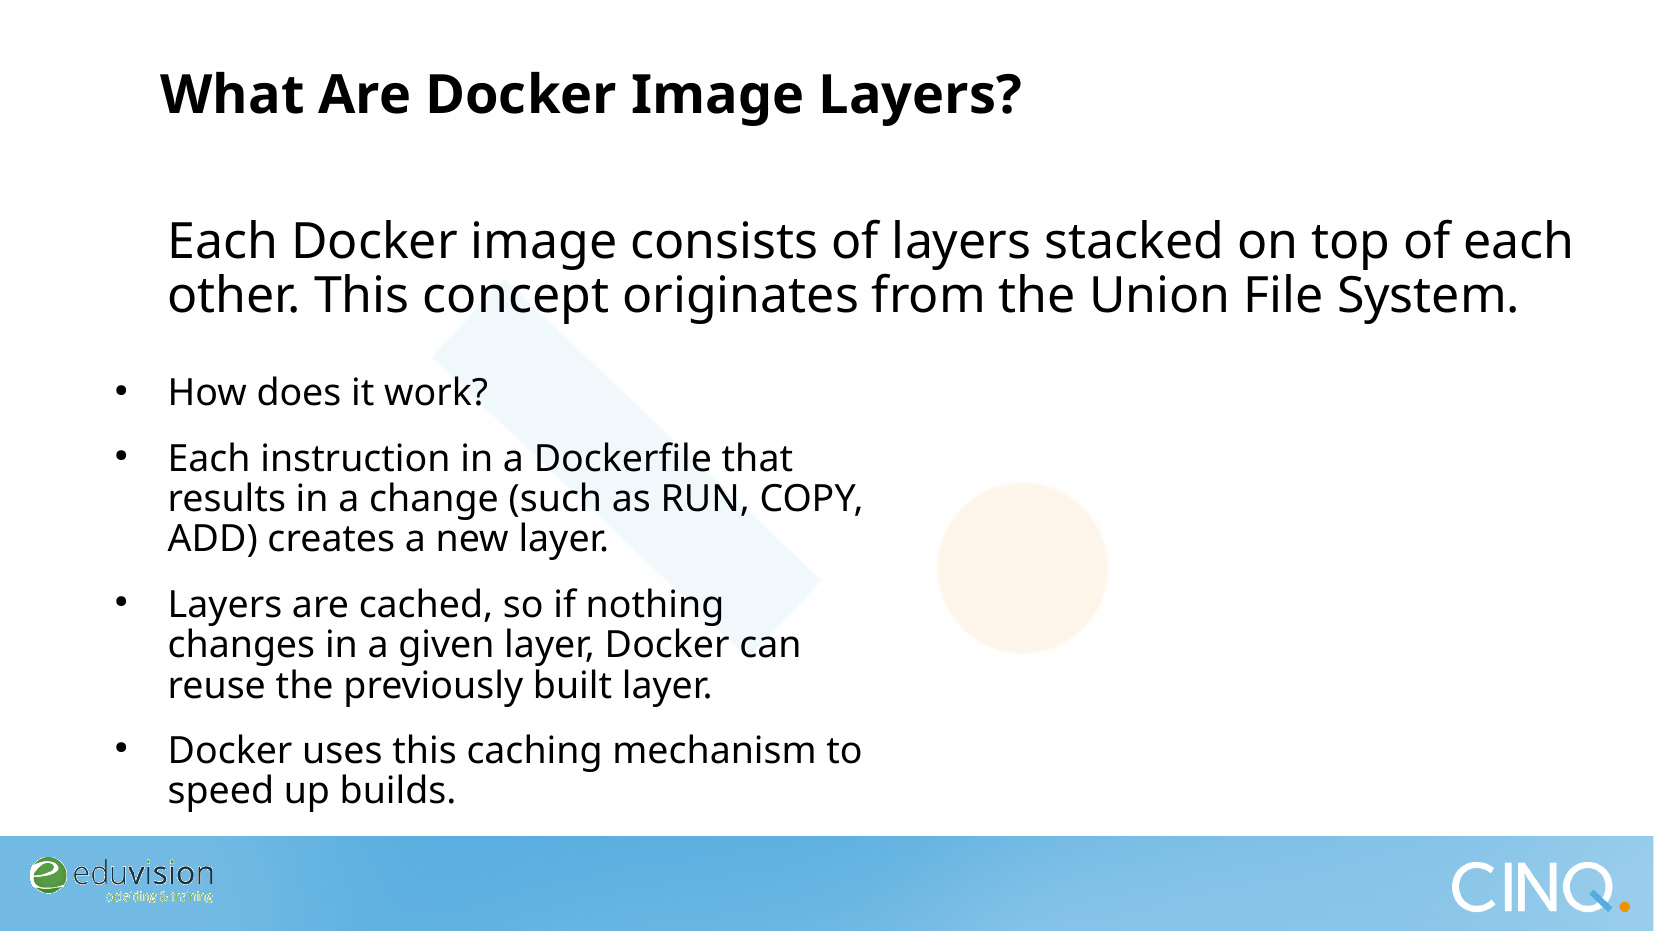

# What Are Docker Image Layers?
Each Docker image consists of layers stacked on top of each other. This concept originates from the Union File System.
How does it work?
Each instruction in a Dockerfile that results in a change (such as RUN, COPY, ADD) creates a new layer.
Layers are cached, so if nothing changes in a given layer, Docker can reuse the previously built layer.
Docker uses this caching mechanism to speed up builds.